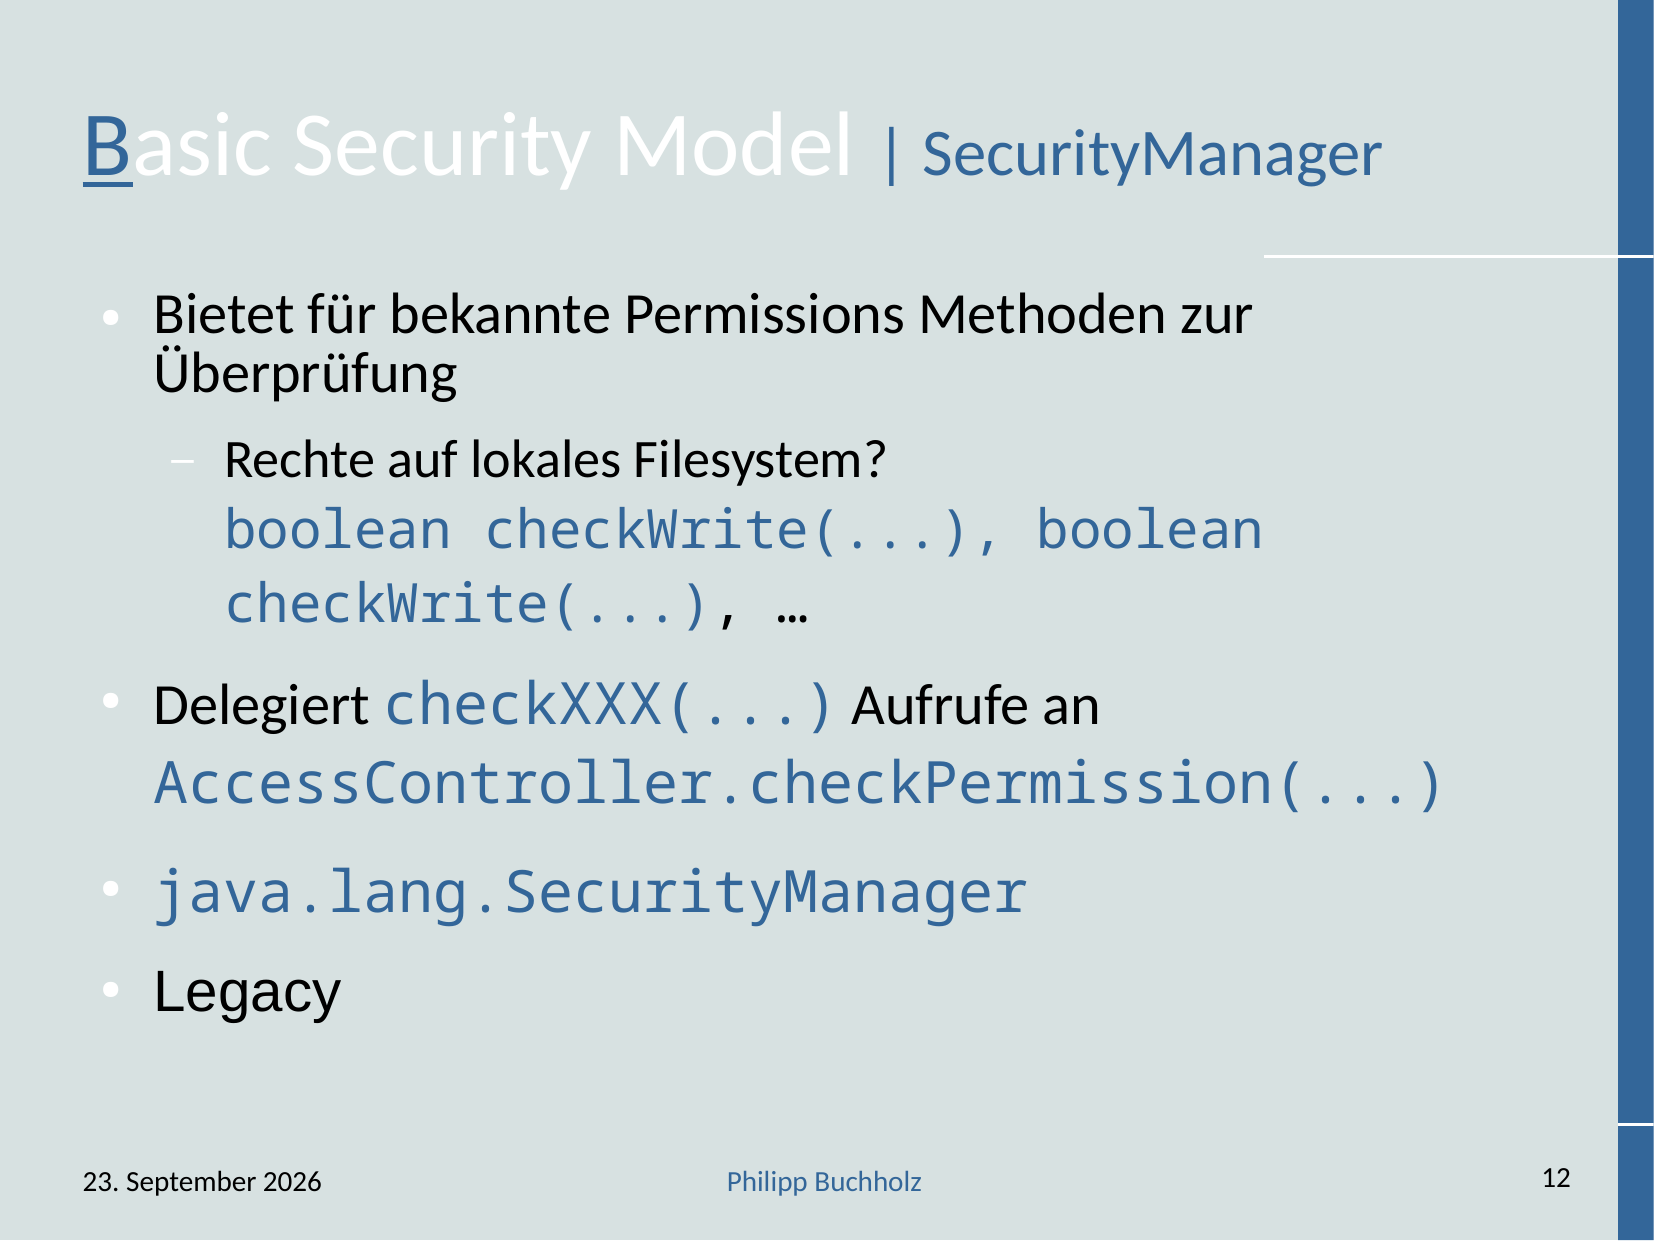

# Basic Security Model | SecurityManager
Bietet für bekannte Permissions Methoden zur Überprüfung
Rechte auf lokales Filesystem?
boolean checkWrite(...), boolean checkWrite(...), …
Delegiert checkXXX(...) Aufrufe an AccessController.checkPermission(...)
java.lang.SecurityManager
Legacy
12